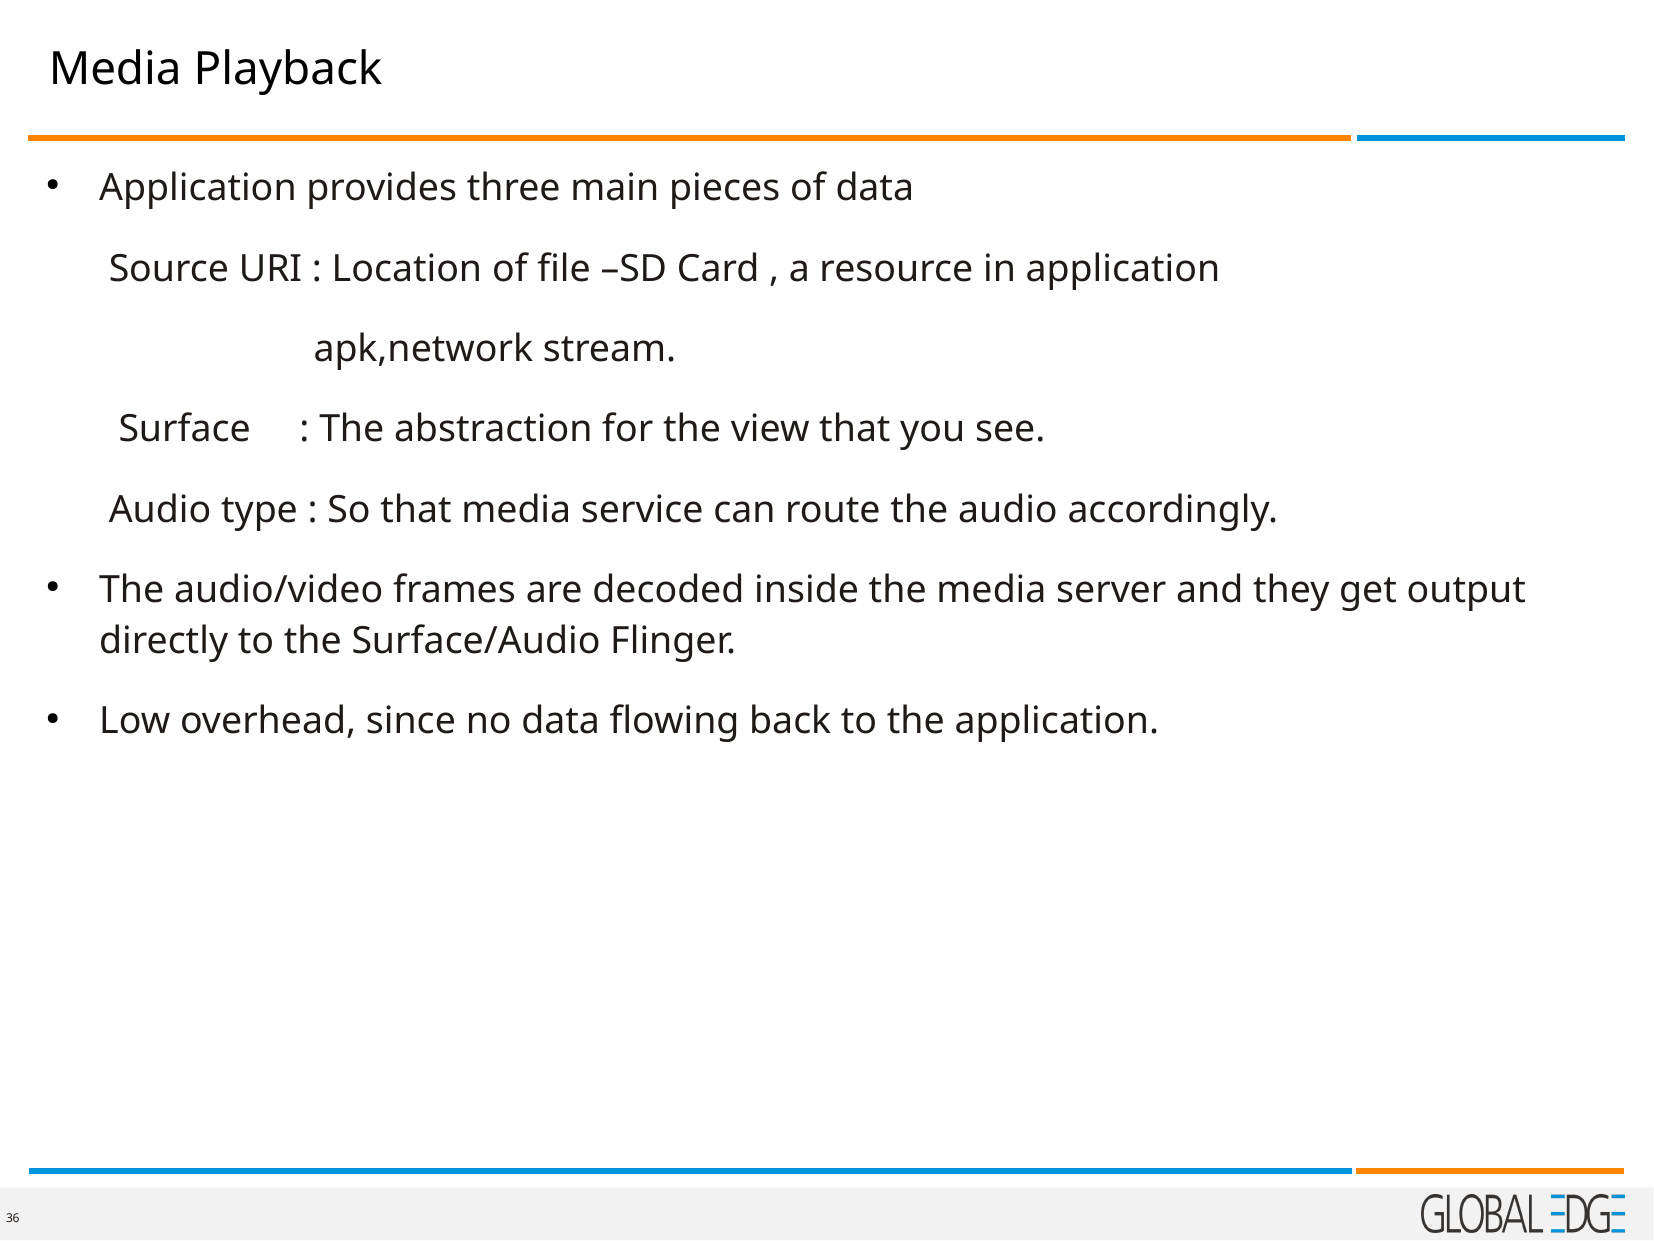

# Media Playback
Application provides three main pieces of data
 Source URI : Location of file –SD Card , a resource in application
 apk,network stream.
 Surface : The abstraction for the view that you see.
 Audio type : So that media service can route the audio accordingly.
The audio/video frames are decoded inside the media server and they get output directly to the Surface/Audio Flinger.
Low overhead, since no data flowing back to the application.